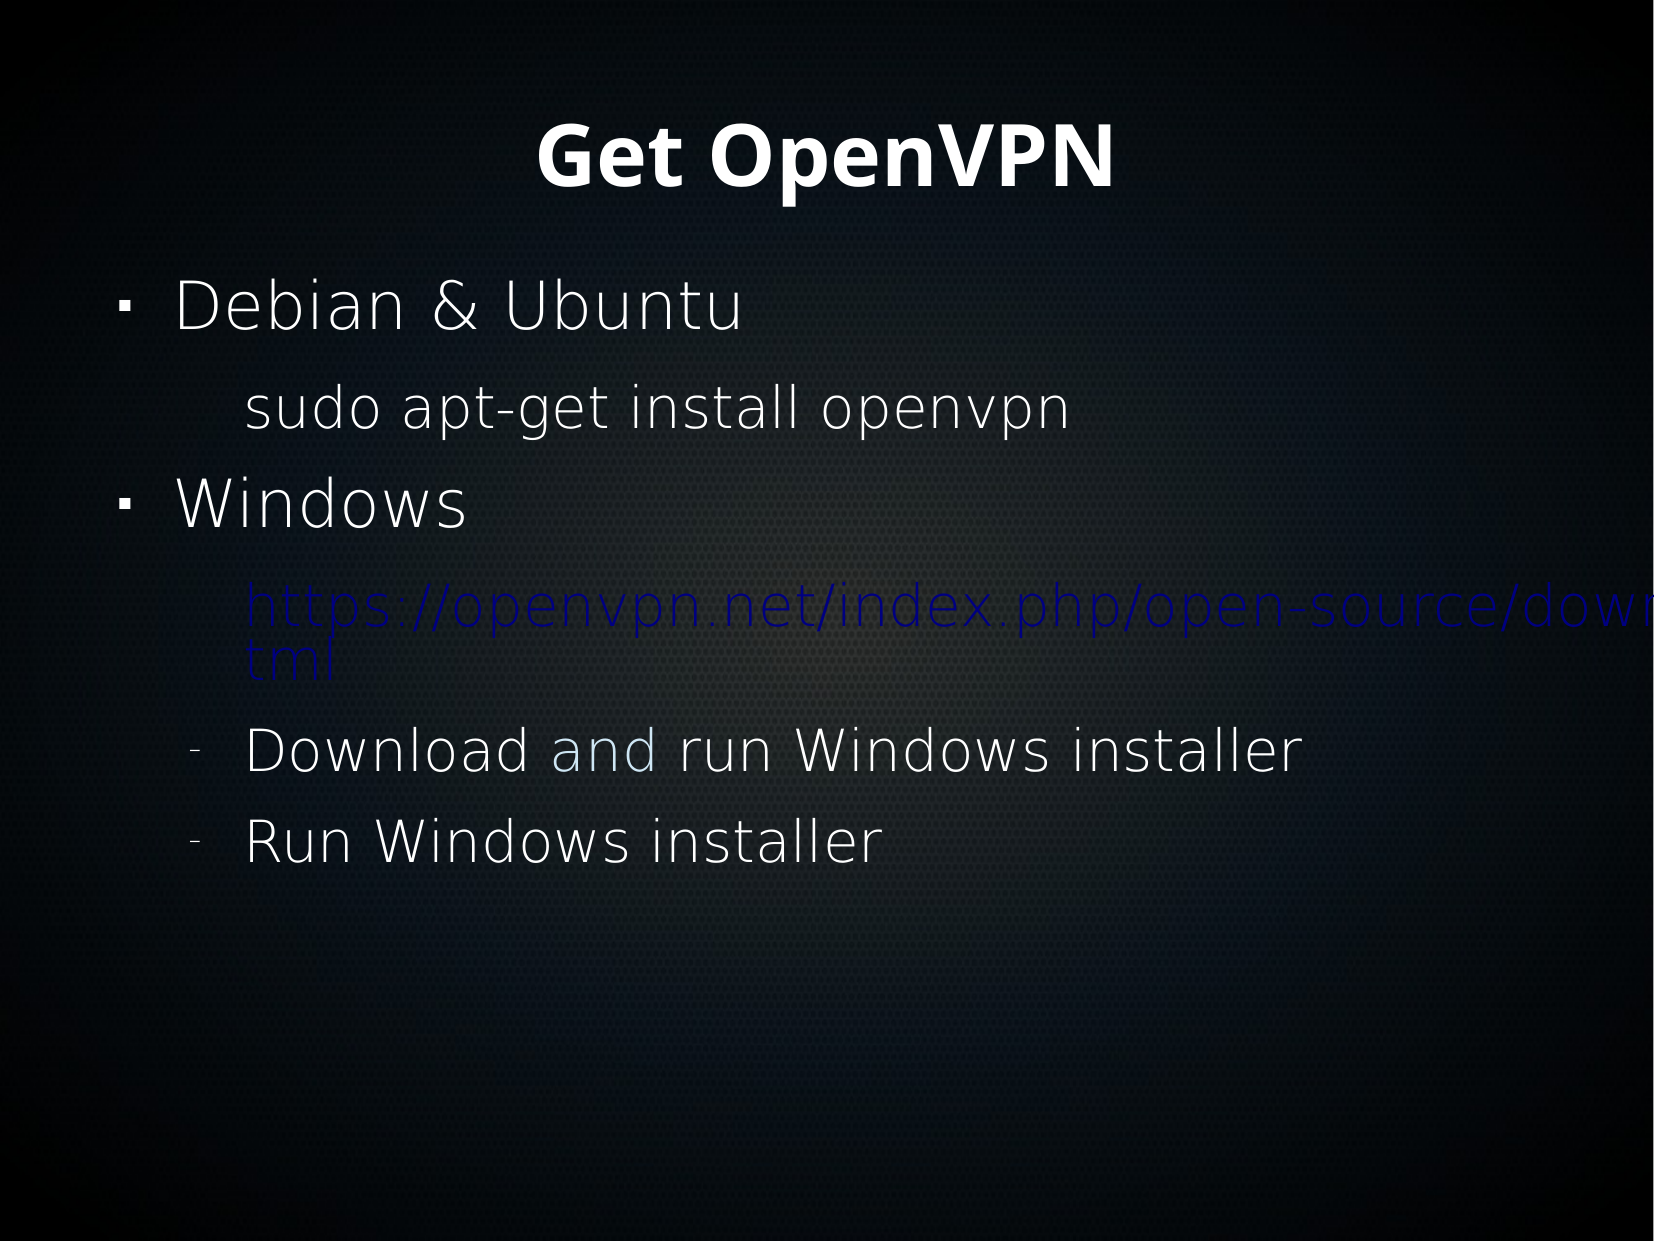

# Get OpenVPN
Debian & Ubuntu
sudo apt-get install openvpn
Windows
https://openvpn.net/index.php/open-source/downloads.html
Download and run Windows installer
Run Windows installer